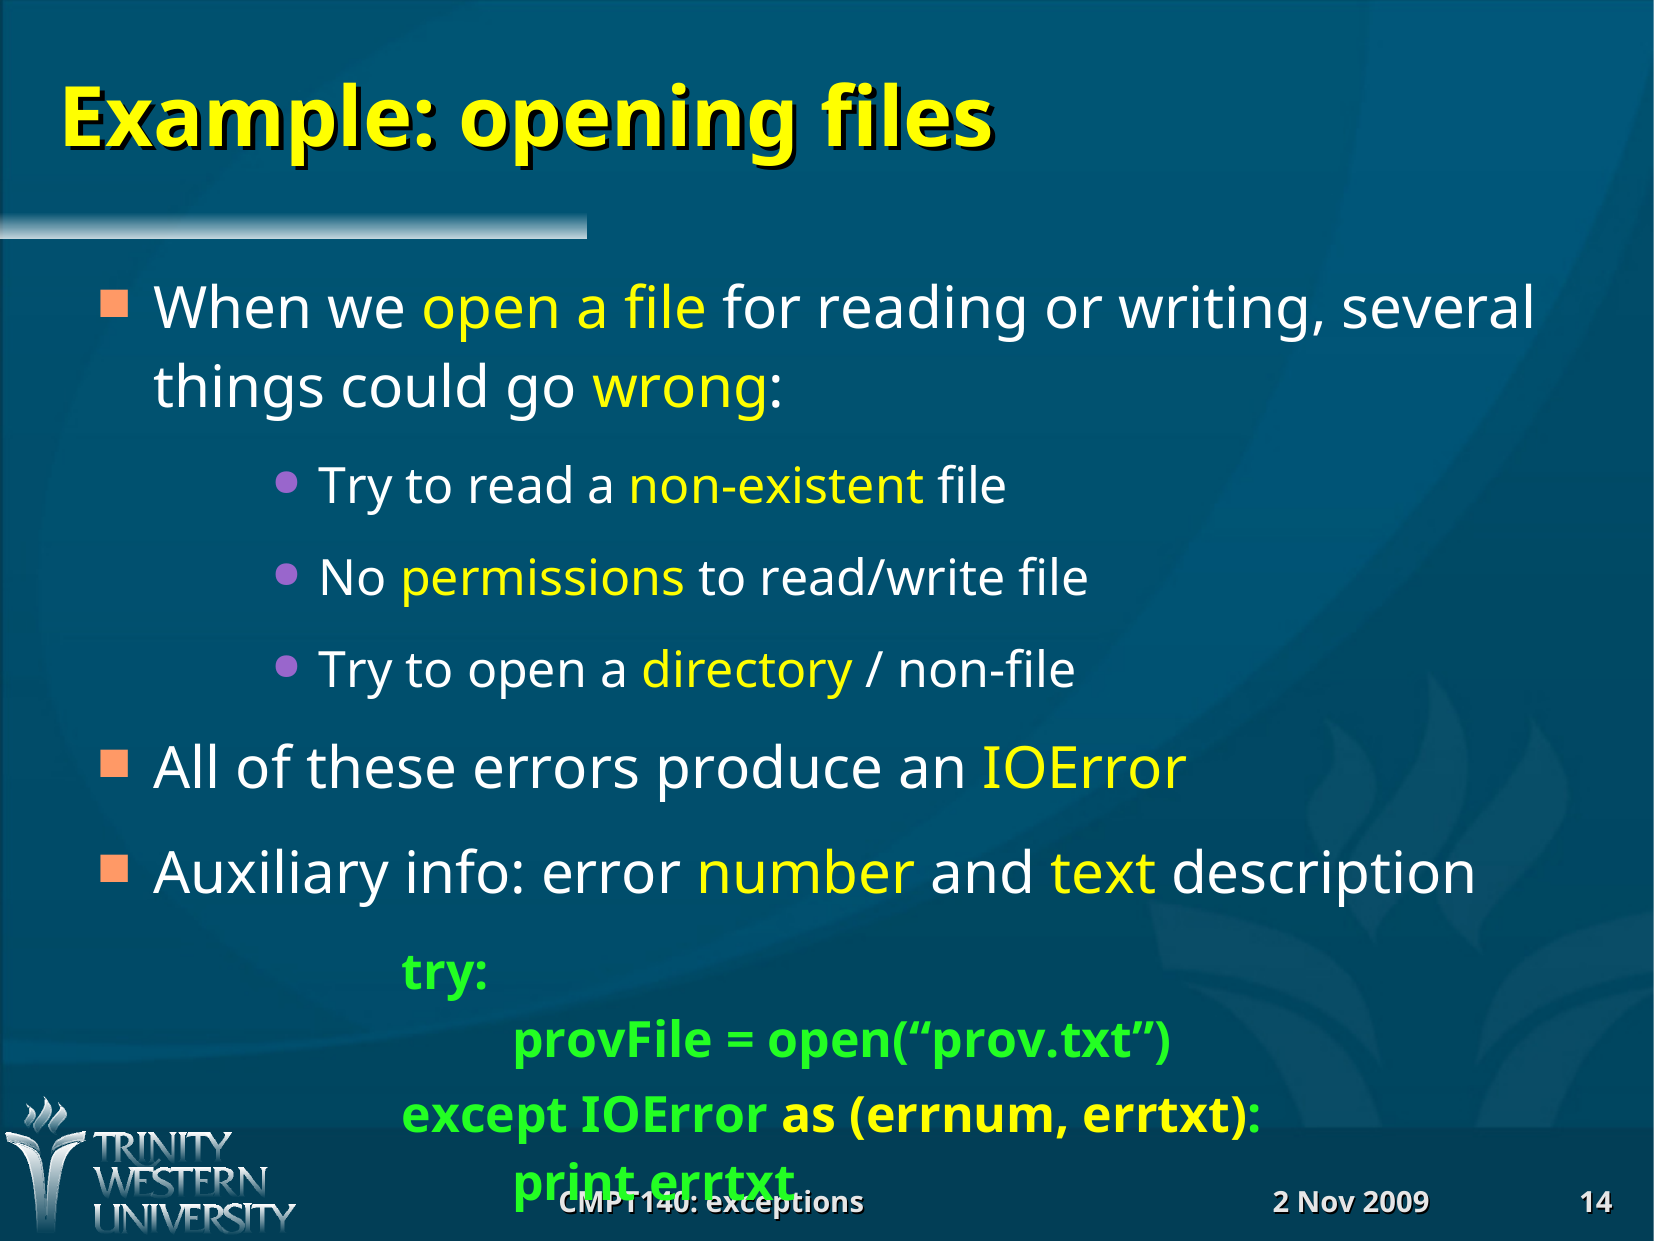

# Example: opening files
When we open a file for reading or writing, several things could go wrong:
Try to read a non-existent file
No permissions to read/write file
Try to open a directory / non-file
All of these errors produce an IOError
Auxiliary info: error number and text description
try:
	provFile = open(“prov.txt”)
except IOError as (errnum, errtxt):
	print errtxt
CMPT140: exceptions
2 Nov 2009
14